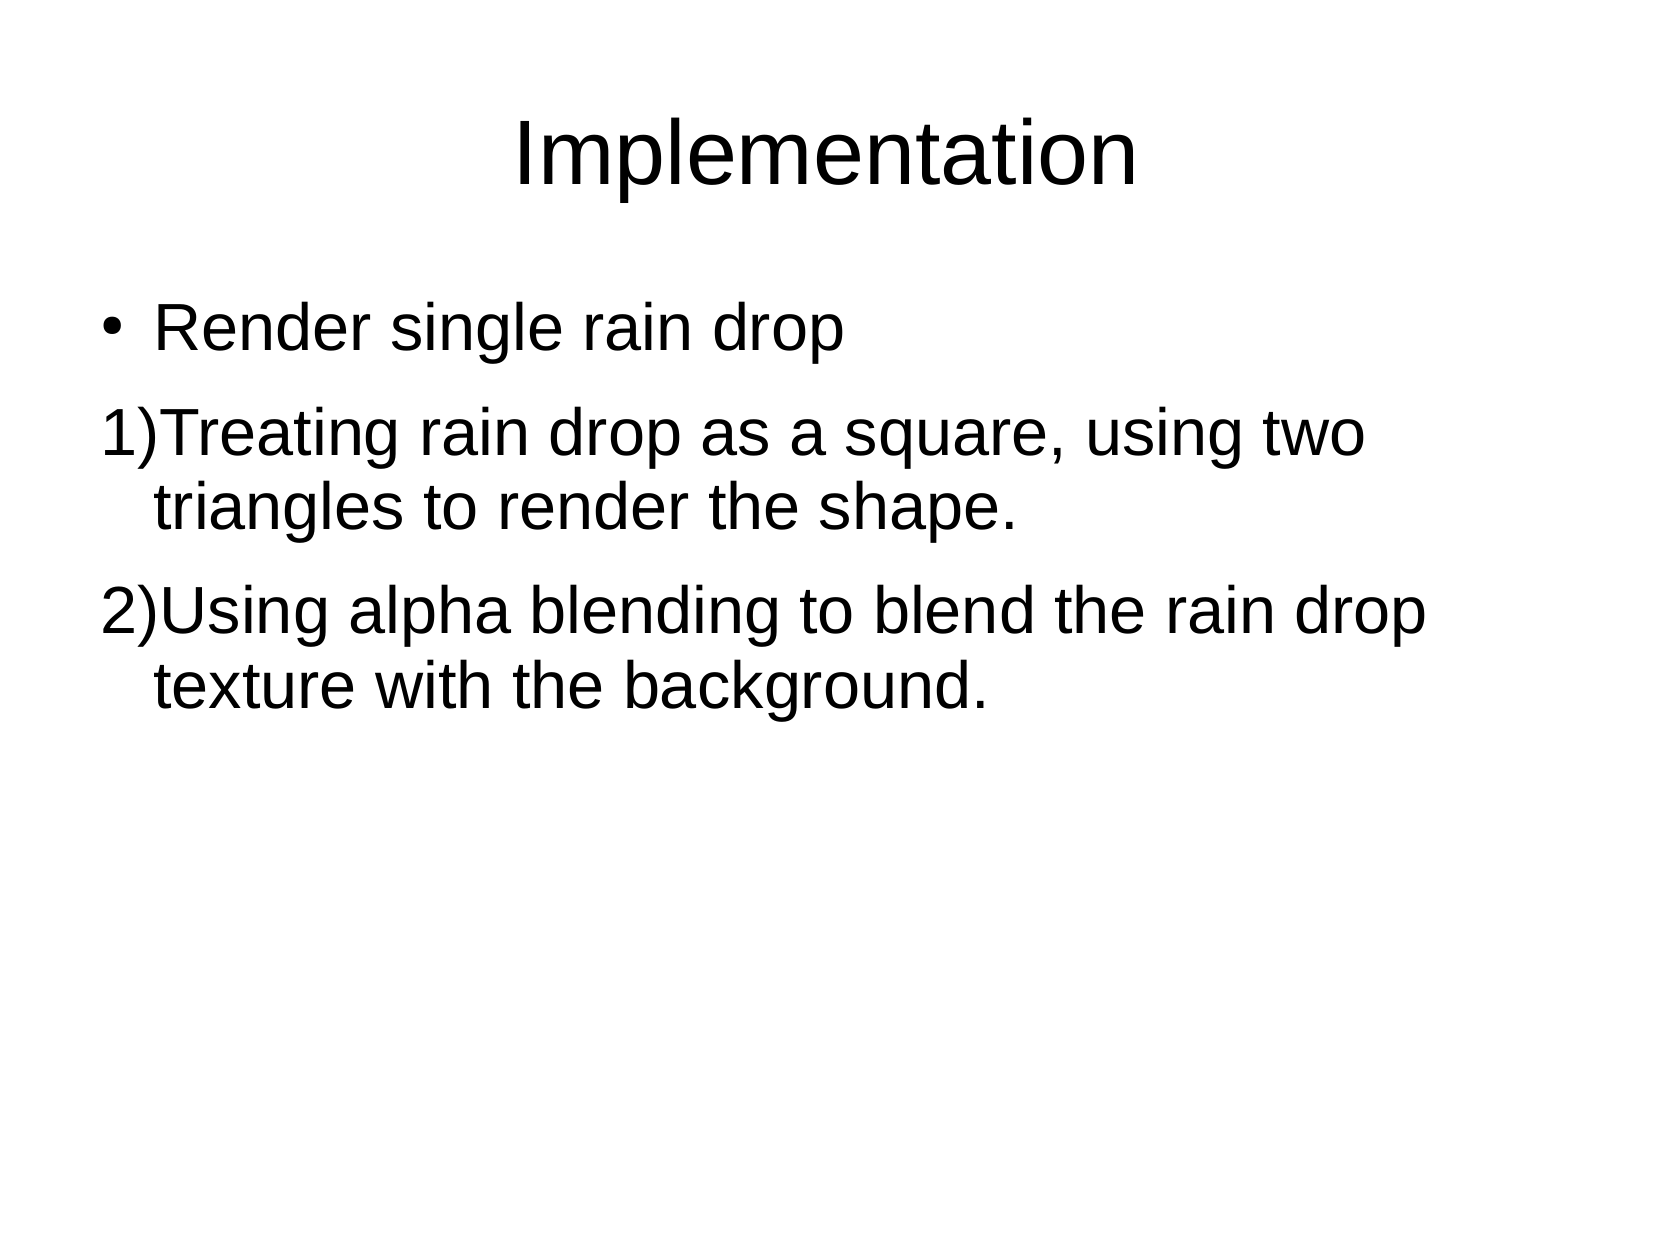

# Implementation
Render single rain drop
Treating rain drop as a square, using two triangles to render the shape.
Using alpha blending to blend the rain drop texture with the background.